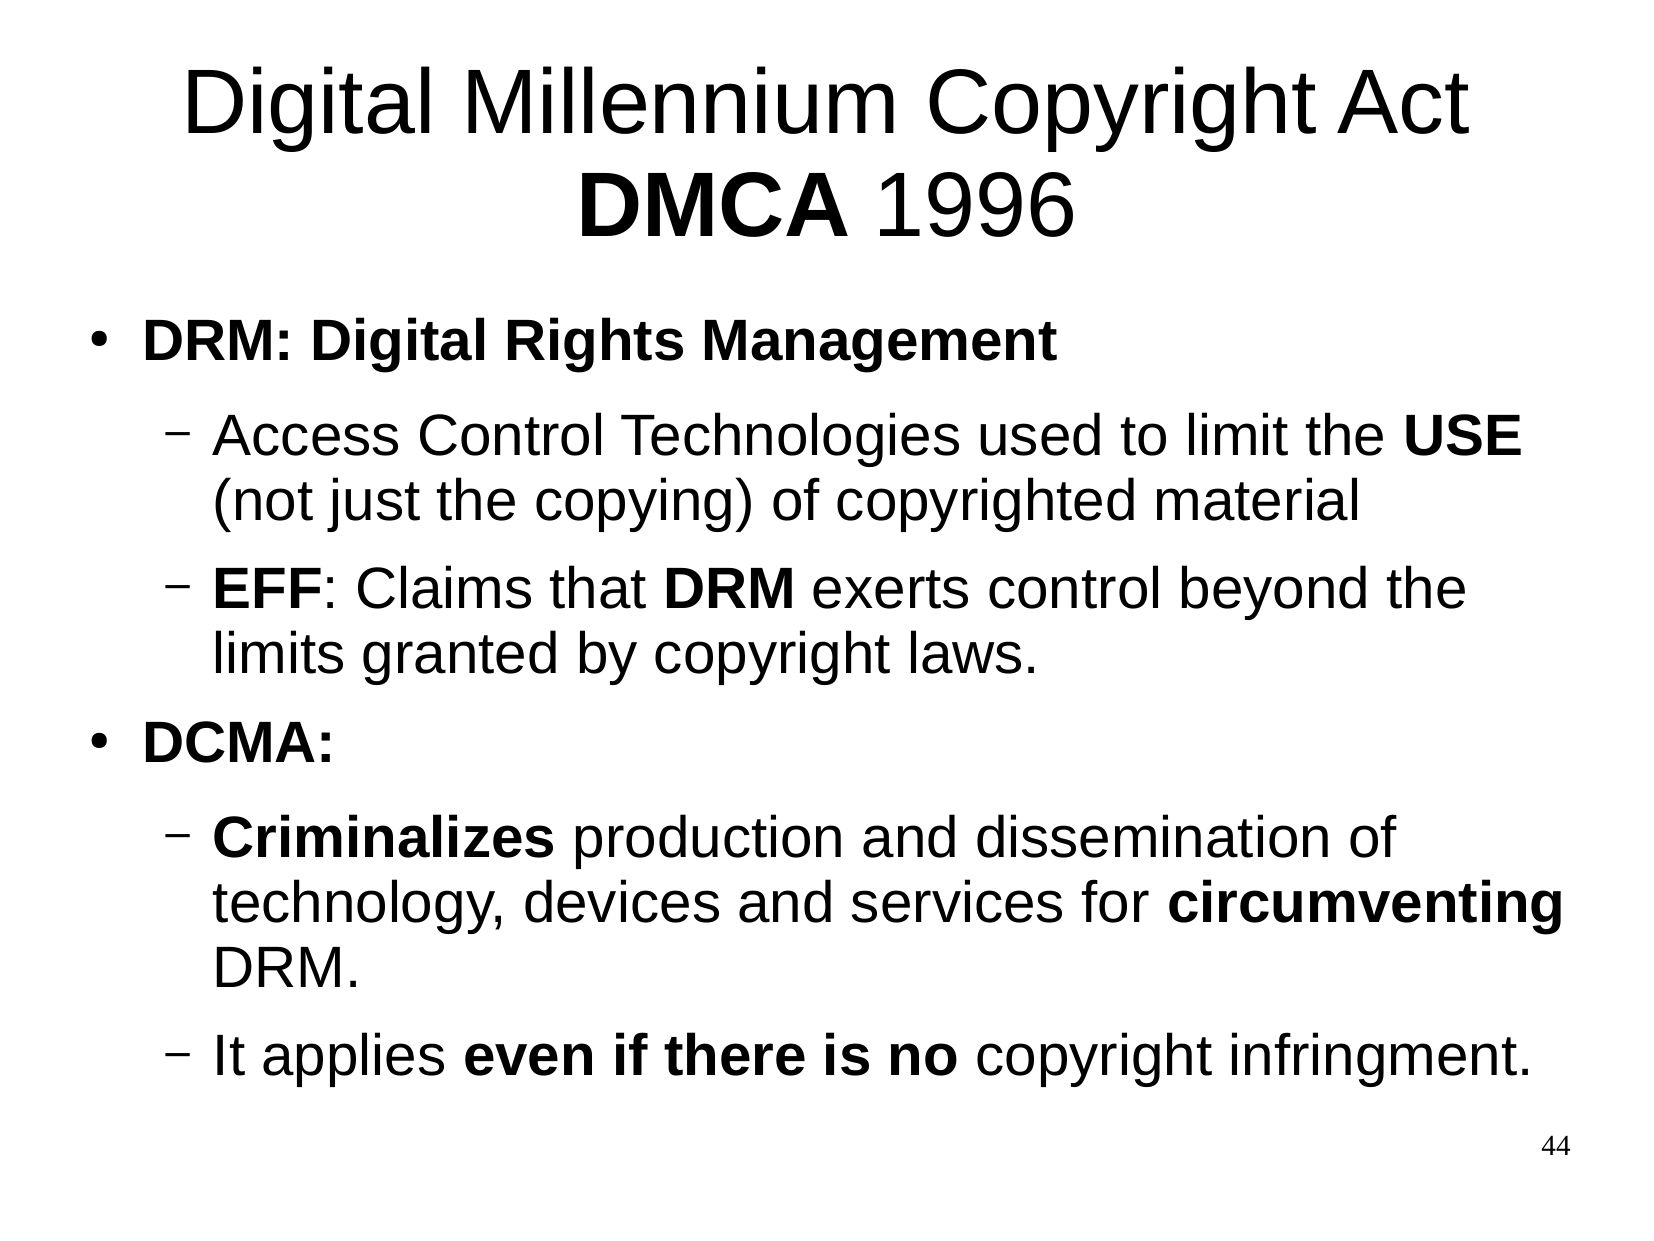

# Digital Millennium Copyright Act DMCA 1996
DRM: Digital Rights Management
Access Control Technologies used to limit the USE (not just the copying) of copyrighted material
EFF: Claims that DRM exerts control beyond the limits granted by copyright laws.
DCMA:
Criminalizes production and dissemination of technology, devices and services for circumventing DRM.
It applies even if there is no copyright infringment.
44